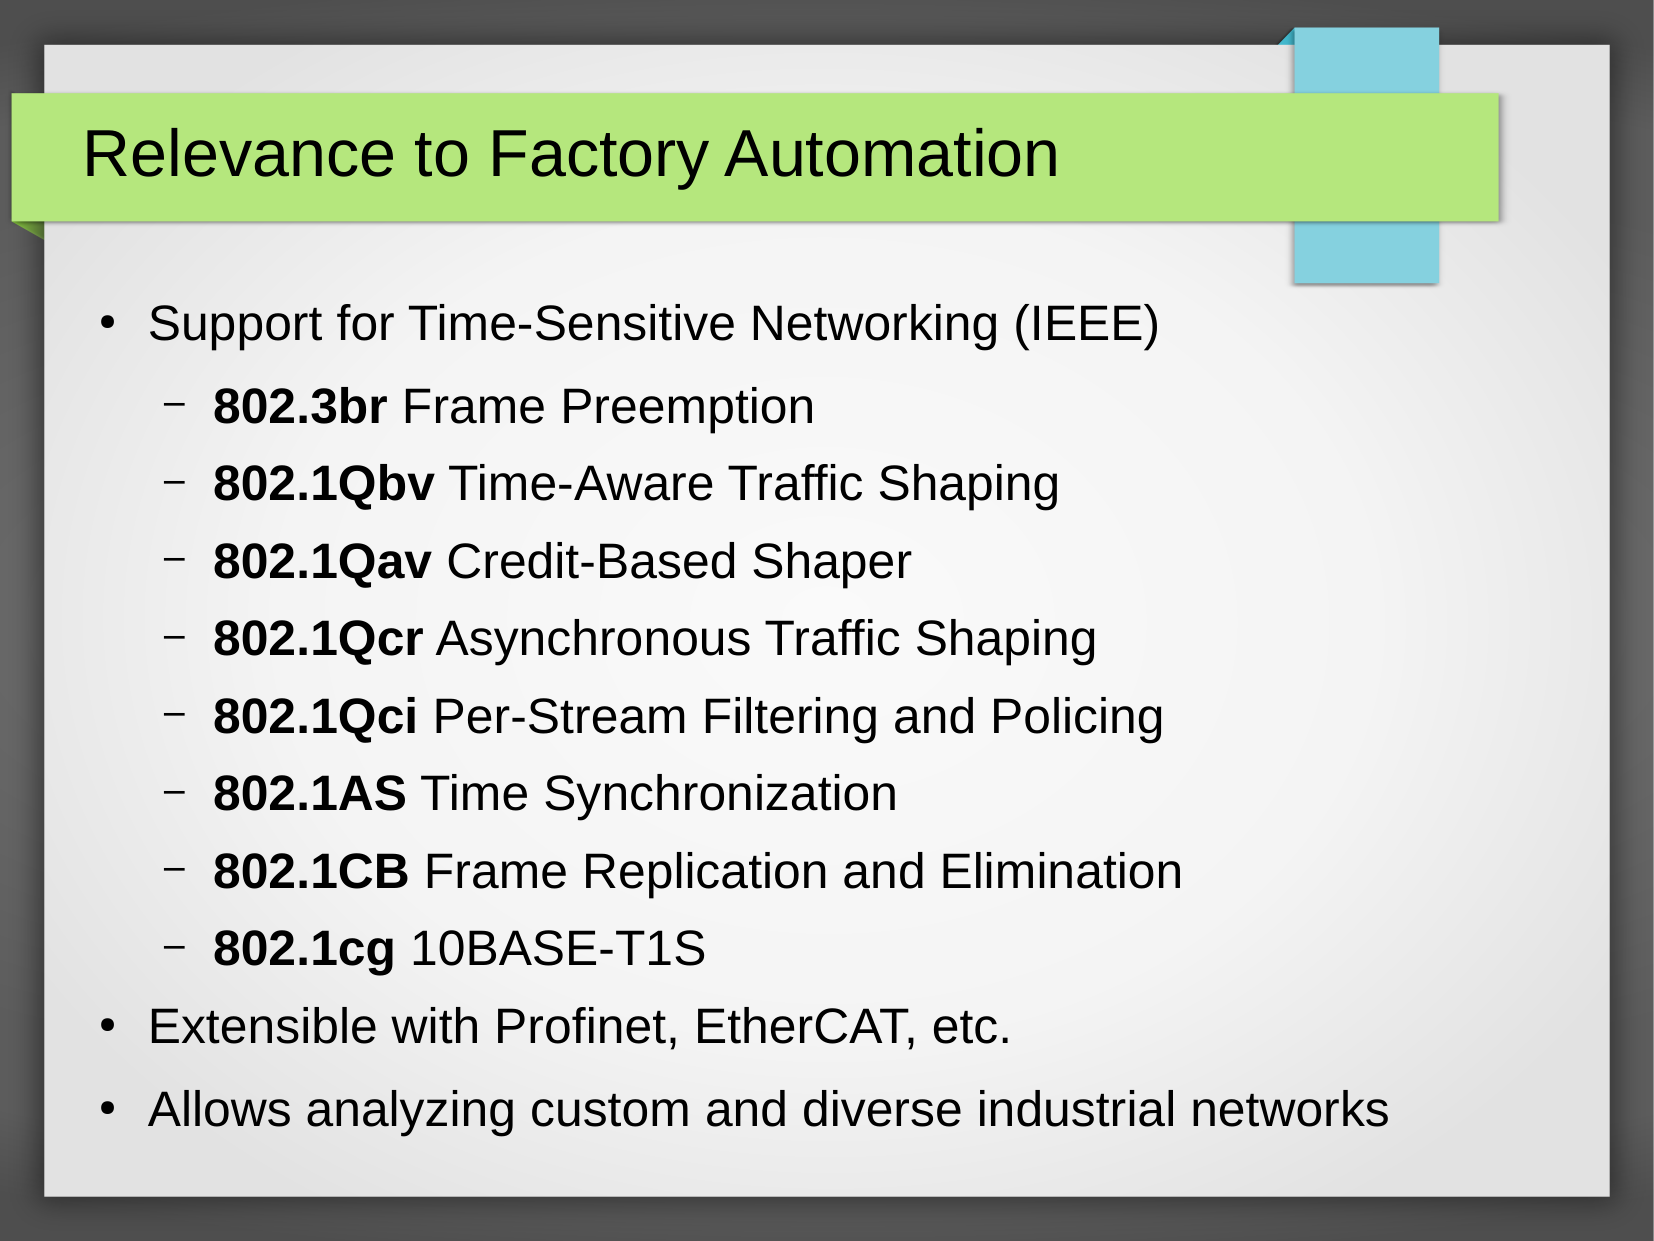

# Relevance to Factory Automation
Support for Time-Sensitive Networking (IEEE)
802.3br Frame Preemption
802.1Qbv Time-Aware Traffic Shaping
802.1Qav Credit-Based Shaper
802.1Qcr Asynchronous Traffic Shaping
802.1Qci Per-Stream Filtering and Policing
802.1AS Time Synchronization
802.1CB Frame Replication and Elimination
802.1cg 10BASE-T1S
Extensible with Profinet, EtherCAT, etc.
Allows analyzing custom and diverse industrial networks